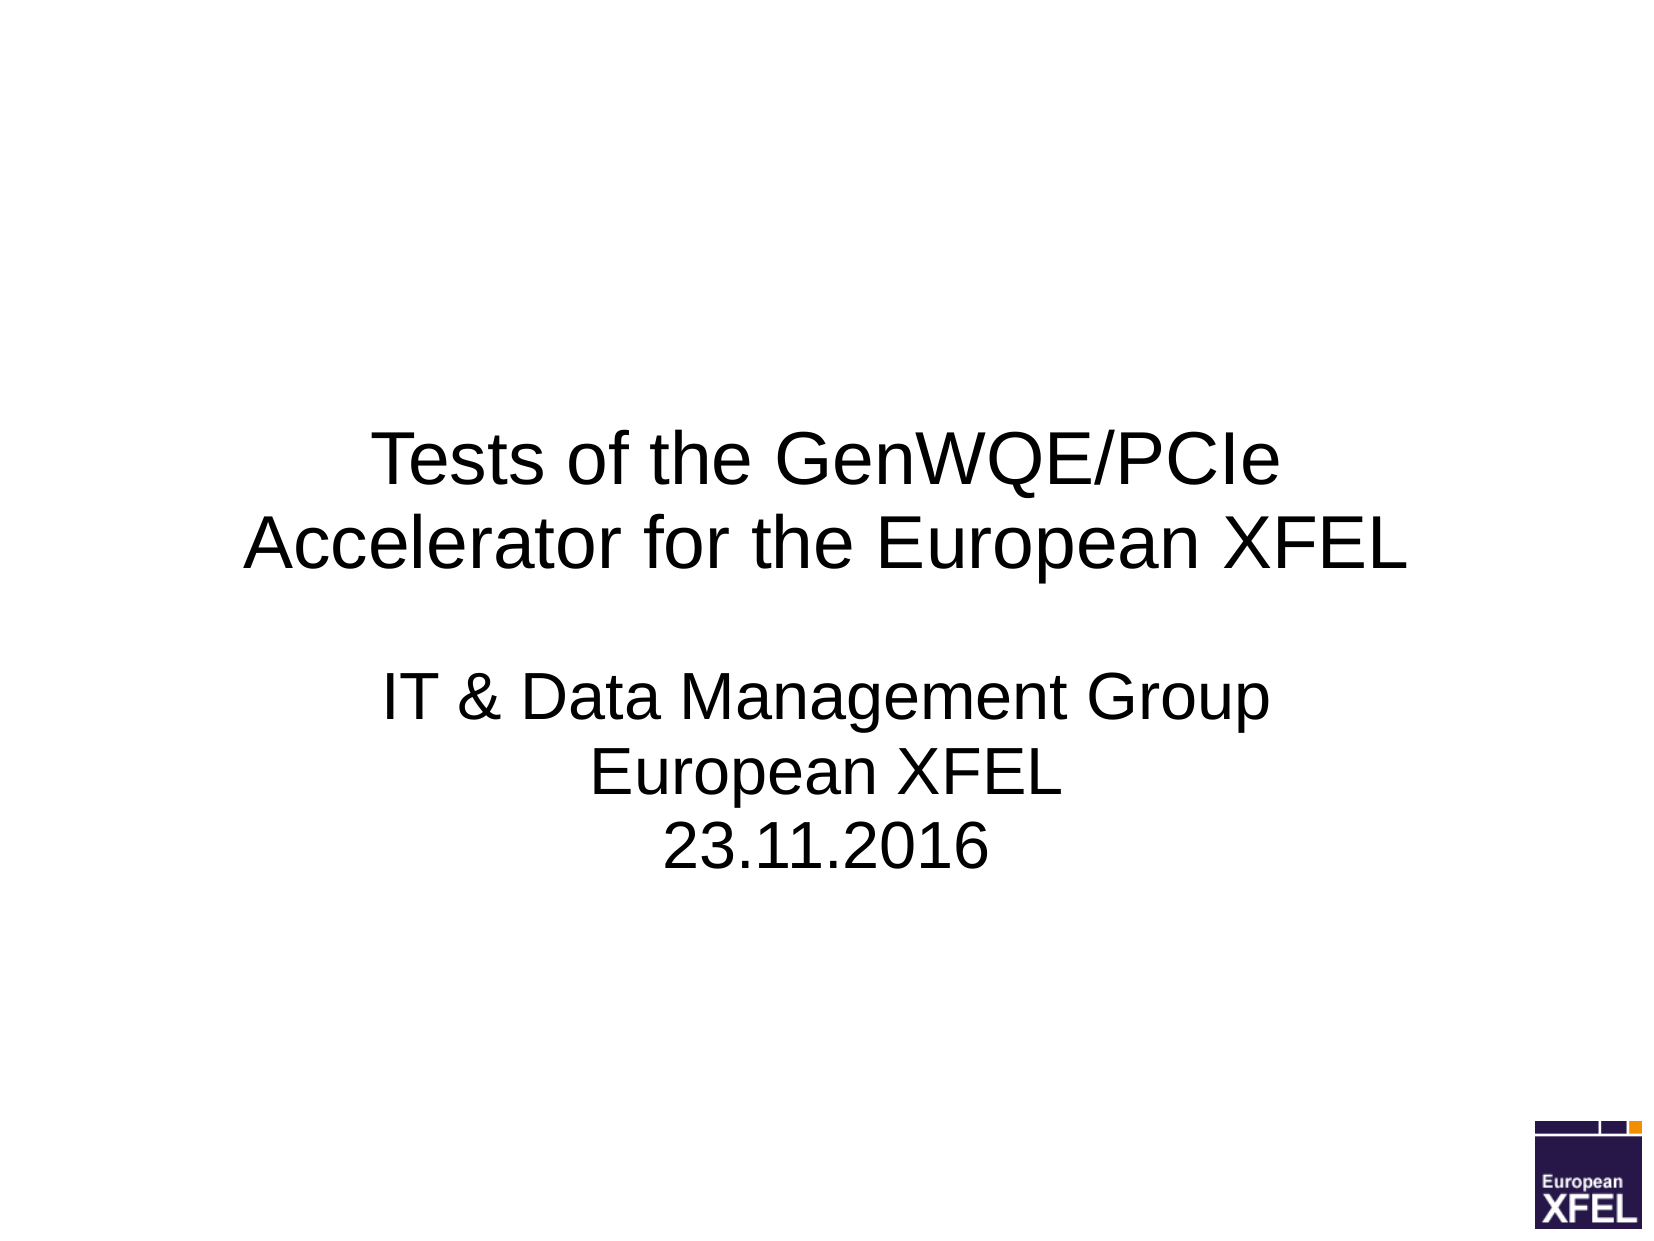

# Tests of the GenWQE/PCIe
Accelerator for the European XFEL
IT & Data Management Group
European XFEL
23.11.2016